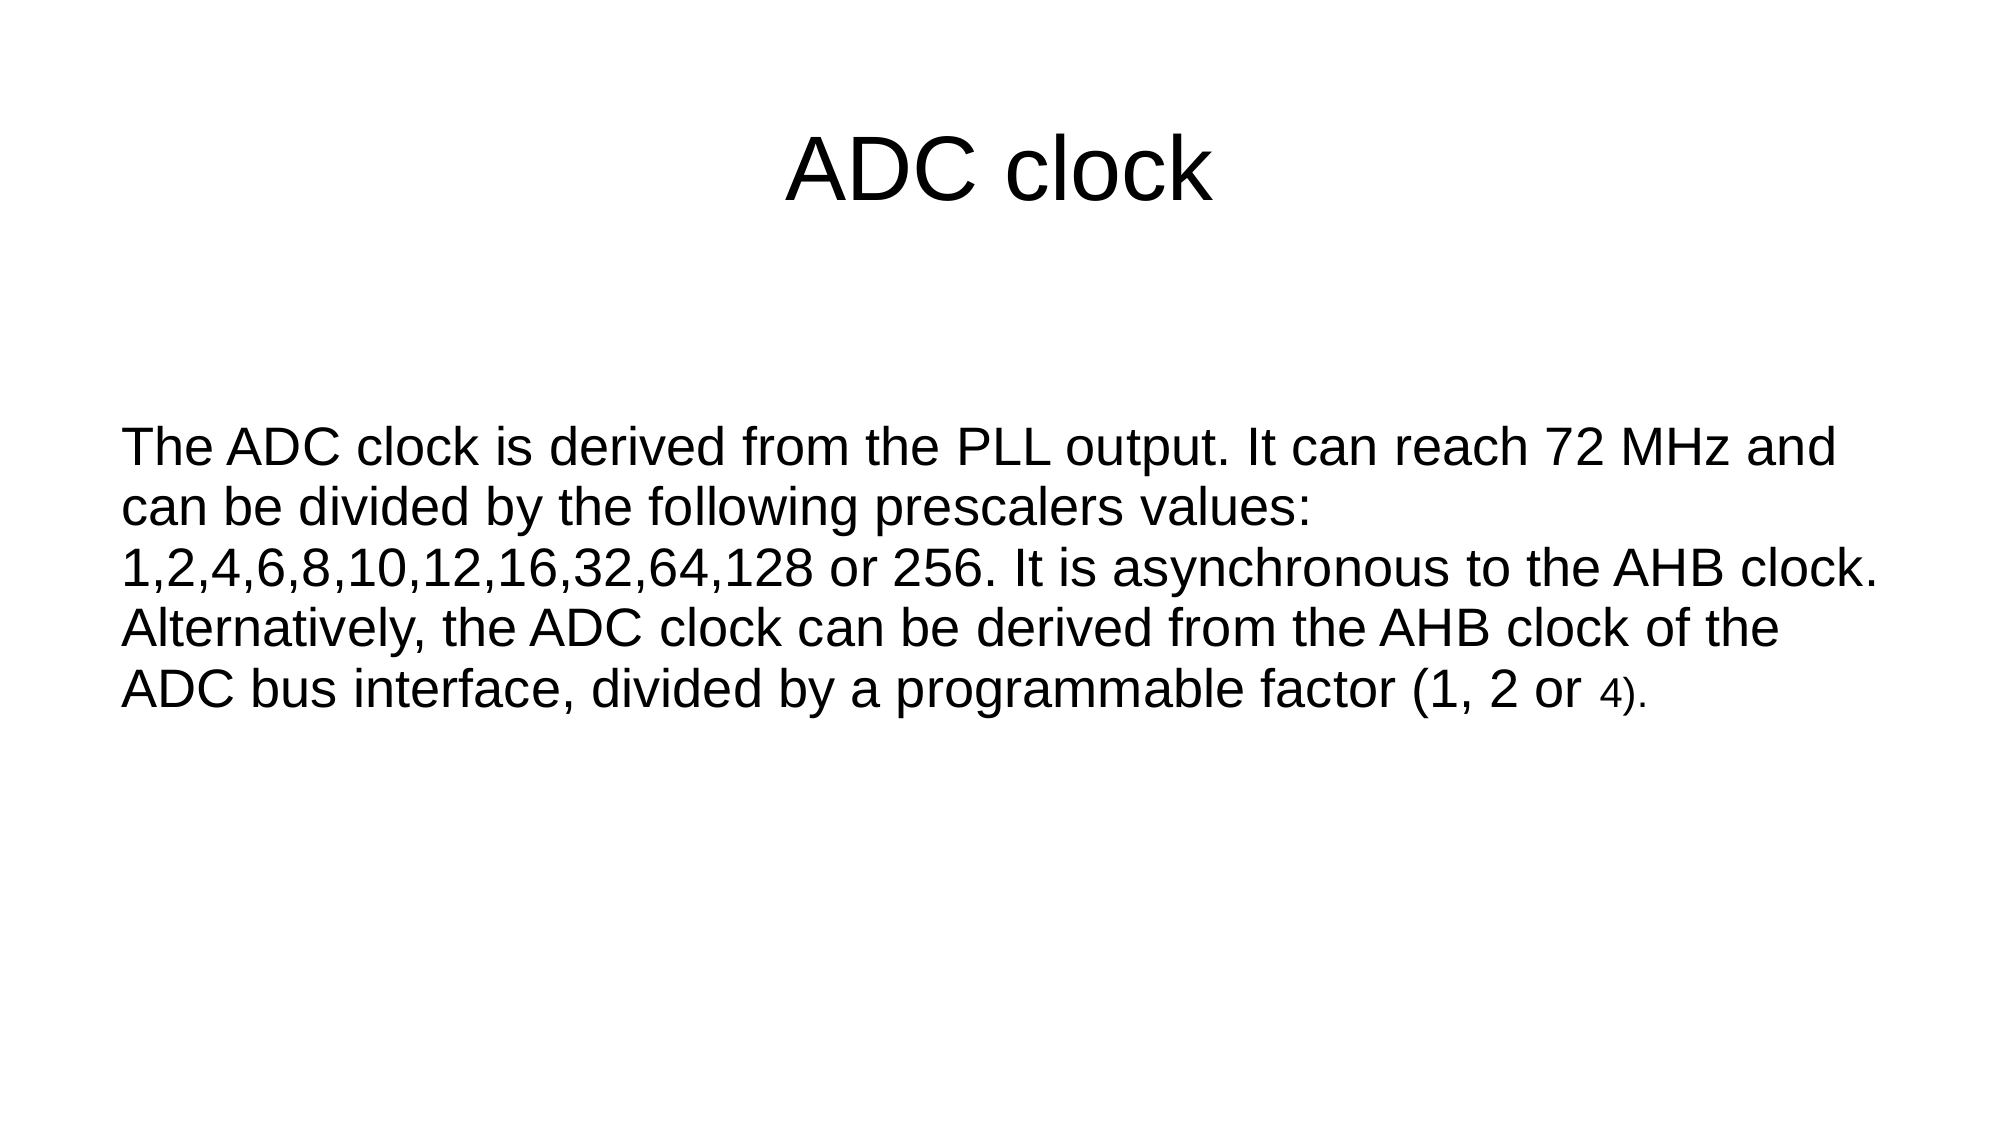

# ADC clock
The ADC clock is derived from the PLL output. It can reach 72 MHz and can be divided by the following prescalers values: 1,2,4,6,8,10,12,16,32,64,128 or 256. It is asynchronous to the AHB clock. Alternatively, the ADC clock can be derived from the AHB clock of the ADC bus interface, divided by a programmable factor (1, 2 or 4).